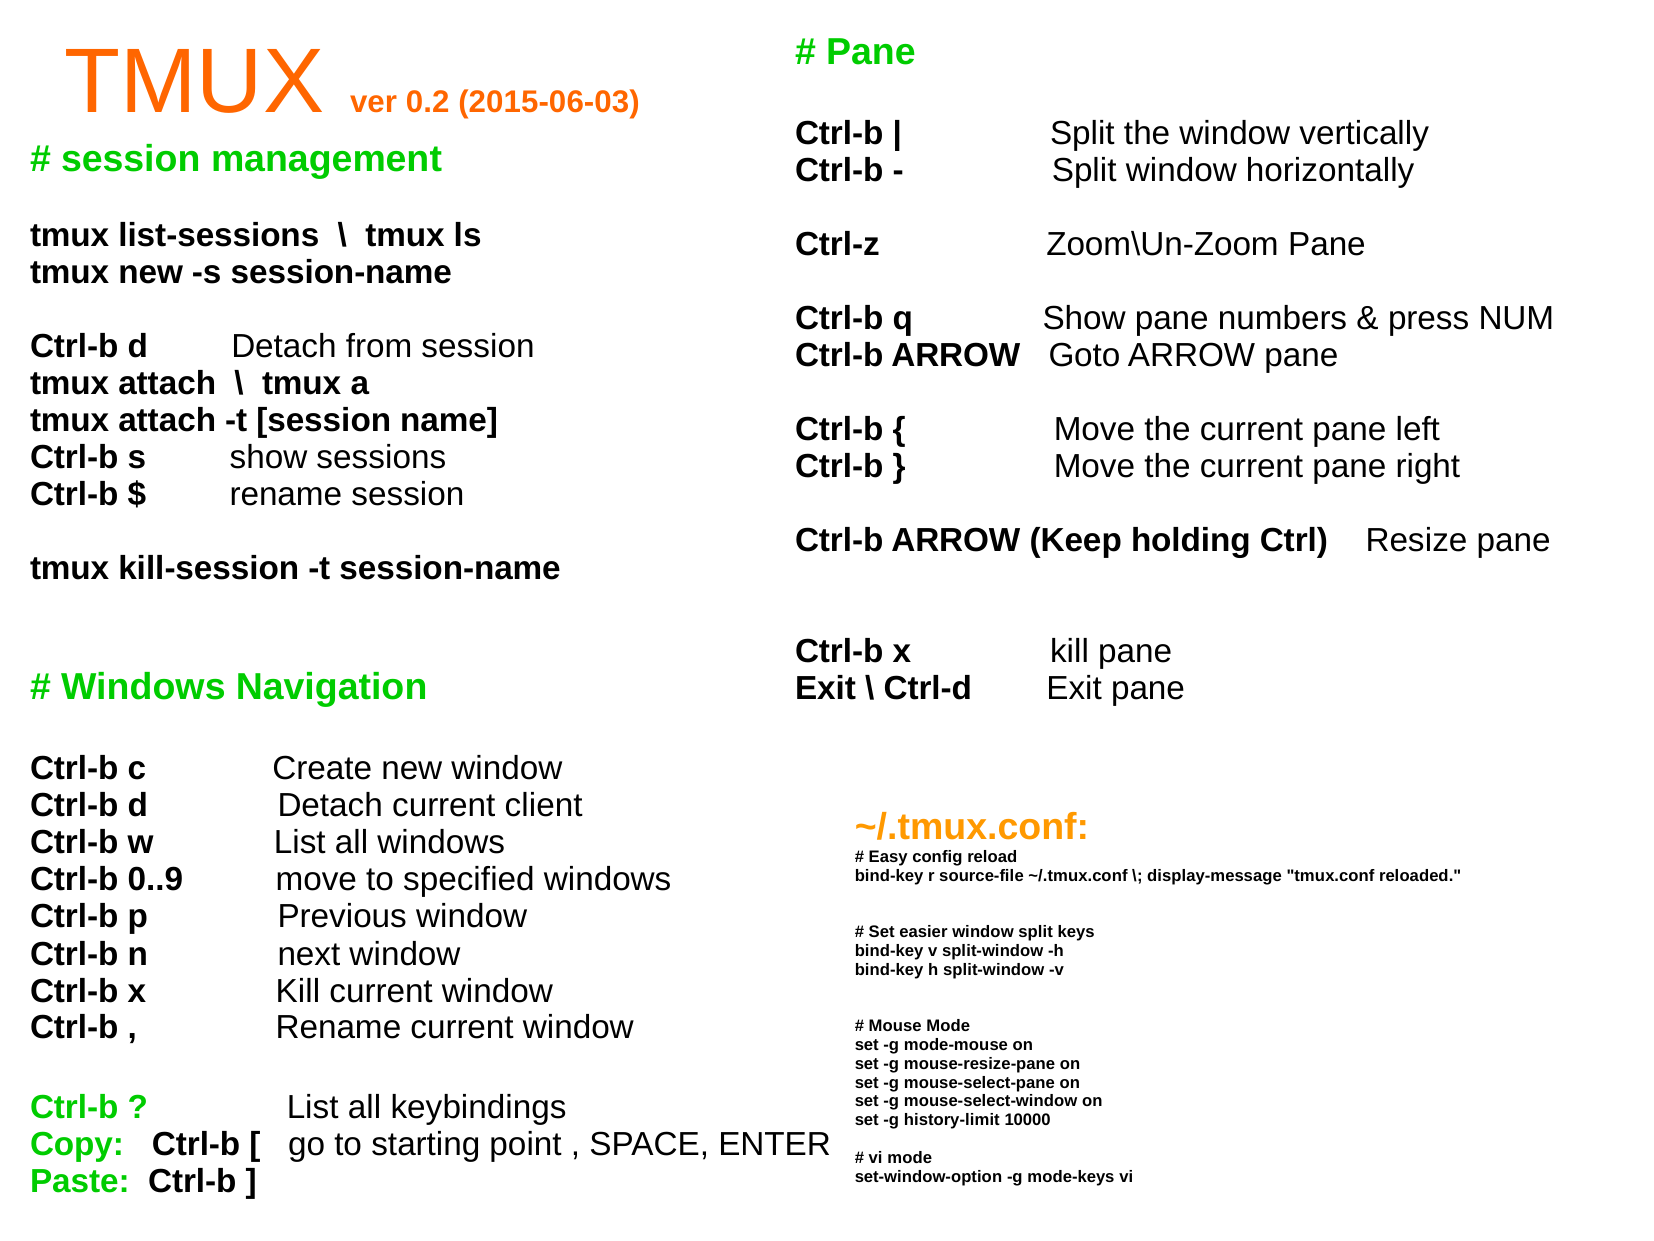

# TMUX ver 0.2 (2015-06-03)
# Pane
Ctrl-b | Split the window vertically
Ctrl-b - Split window horizontally
Ctrl-z Zoom\Un-Zoom Pane
Ctrl-b q Show pane numbers & press NUM
Ctrl-b ARROW Goto ARROW pane
Ctrl-b { Move the current pane left
Ctrl-b } Move the current pane right
Ctrl-b ARROW (Keep holding Ctrl) Resize pane
Ctrl-b x kill pane
Exit \ Ctrl-d Exit pane
# session management
tmux list-sessions \ tmux ls
tmux new -s session-name
Ctrl-b d Detach from session
tmux attach \ tmux a
tmux attach -t [session name]
Ctrl-b s show sessions
Ctrl-b $ rename session
tmux kill-session -t session-name
# Windows Navigation
Ctrl-b c 	 Create new window
Ctrl-b d Detach current client
Ctrl-b w List all windows
Ctrl-b 0..9 move to specified windows
Ctrl-b p Previous window
Ctrl-b n next window
Ctrl-b x Kill current window
Ctrl-b , Rename current window
~/.tmux.conf:
# Easy config reload
bind-key r source-file ~/.tmux.conf \; display-message "tmux.conf reloaded."
# Set easier window split keys
bind-key v split-window -h
bind-key h split-window -v
# Mouse Mode
set -g mode-mouse on
set -g mouse-resize-pane on
set -g mouse-select-pane on
set -g mouse-select-window on
set -g history-limit 10000
# vi mode
set-window-option -g mode-keys vi
Ctrl-b ? List all keybindings
Copy: Ctrl-b [ go to starting point , SPACE, ENTER
Paste: Ctrl-b ]